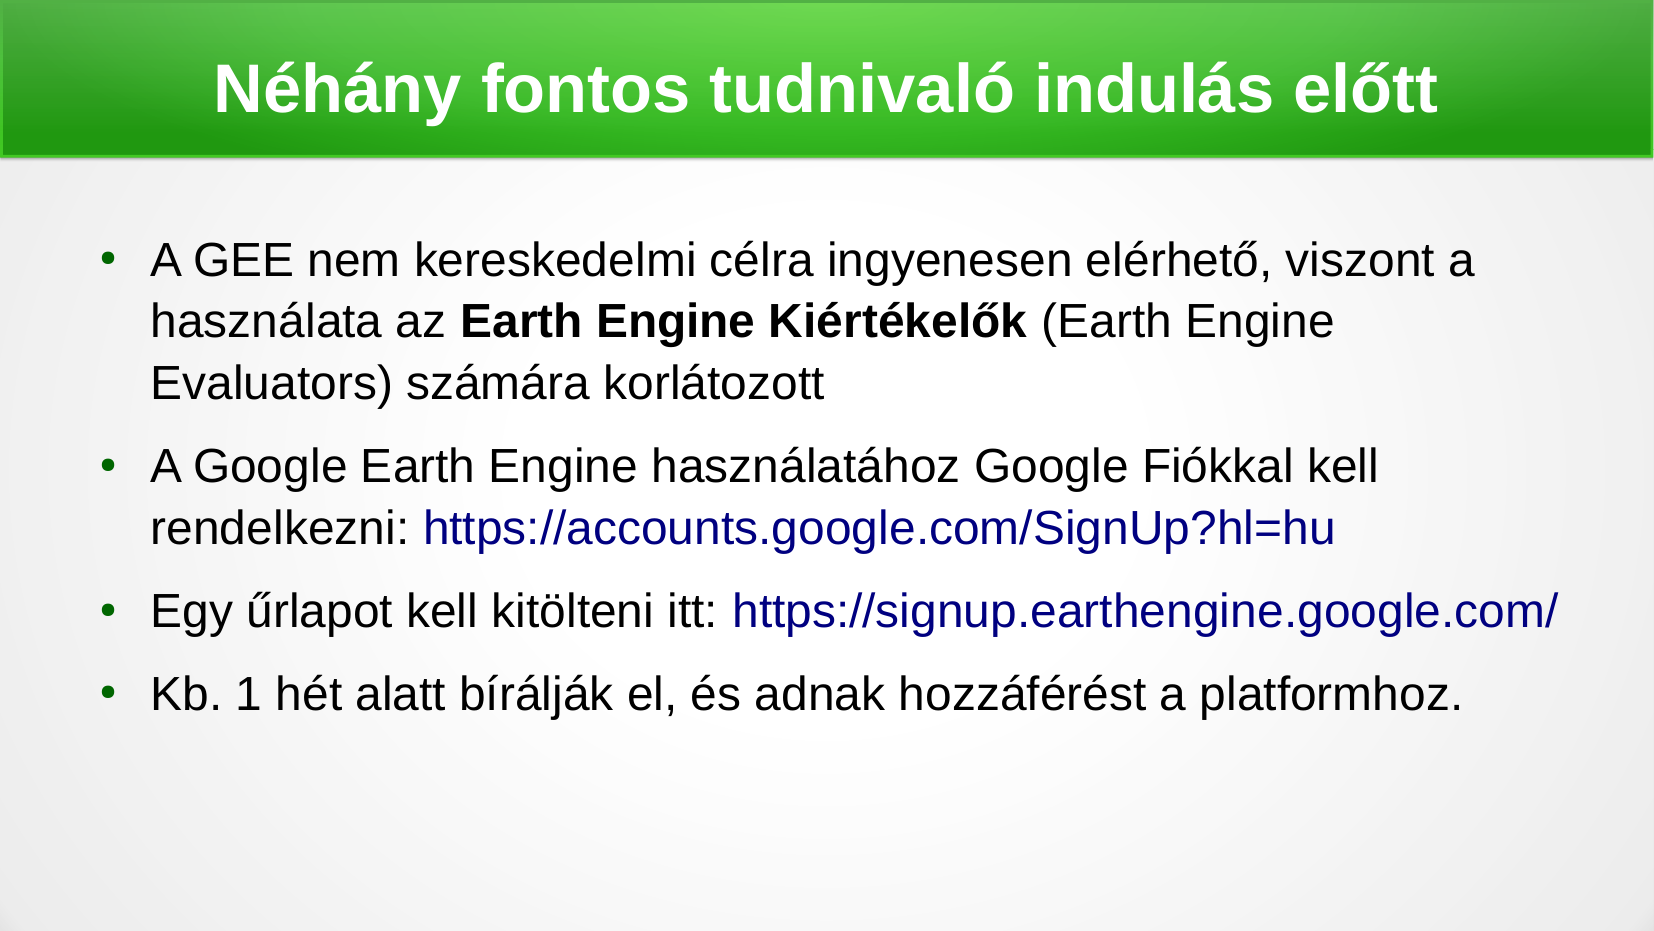

# Néhány fontos tudnivaló indulás előtt
A GEE nem kereskedelmi célra ingyenesen elérhető, viszont a használata az Earth Engine Kiértékelők (Earth Engine Evaluators) számára korlátozott
A Google Earth Engine használatához Google Fiókkal kell rendelkezni: https://accounts.google.com/SignUp?hl=hu
Egy űrlapot kell kitölteni itt: https://signup.earthengine.google.com/
Kb. 1 hét alatt bírálják el, és adnak hozzáférést a platformhoz.